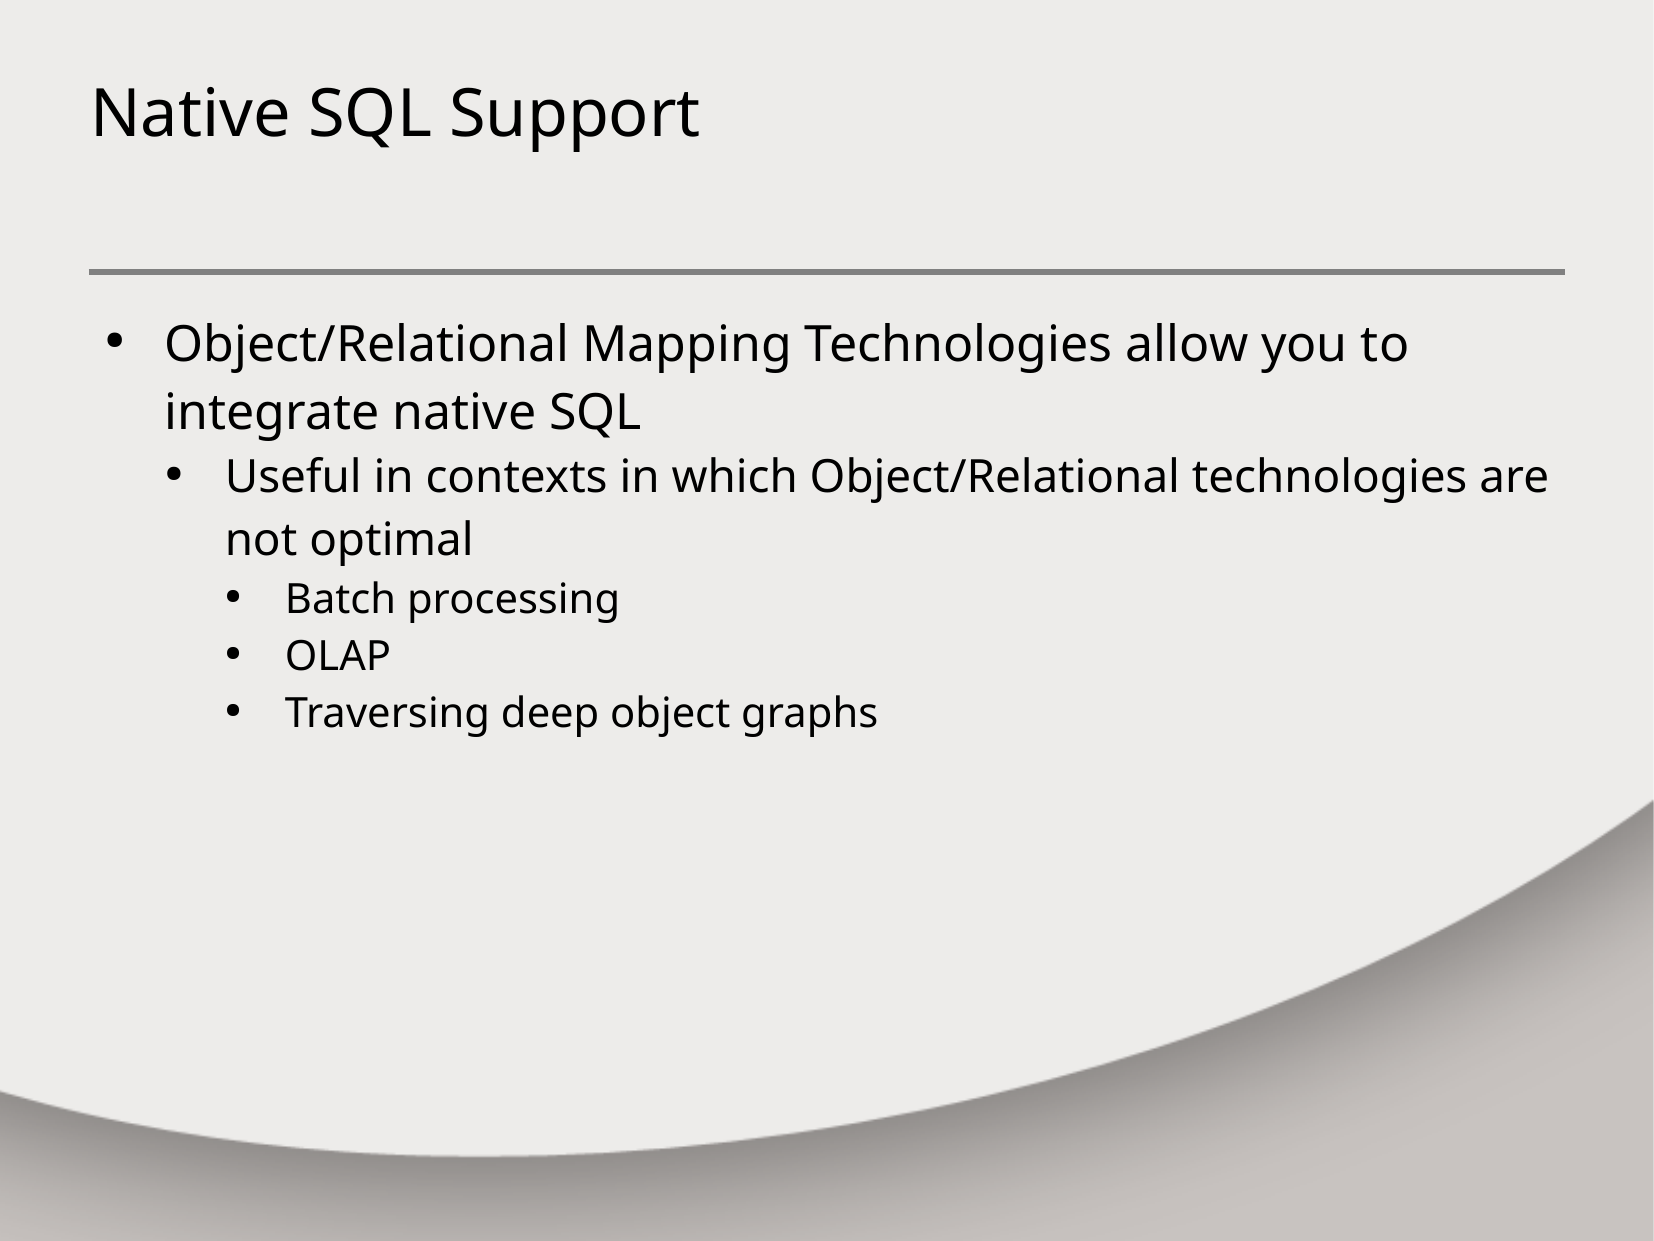

# Native SQL Support
Object/Relational Mapping Technologies allow you to integrate native SQL
Useful in contexts in which Object/Relational technologies are not optimal
Batch processing
OLAP
Traversing deep object graphs